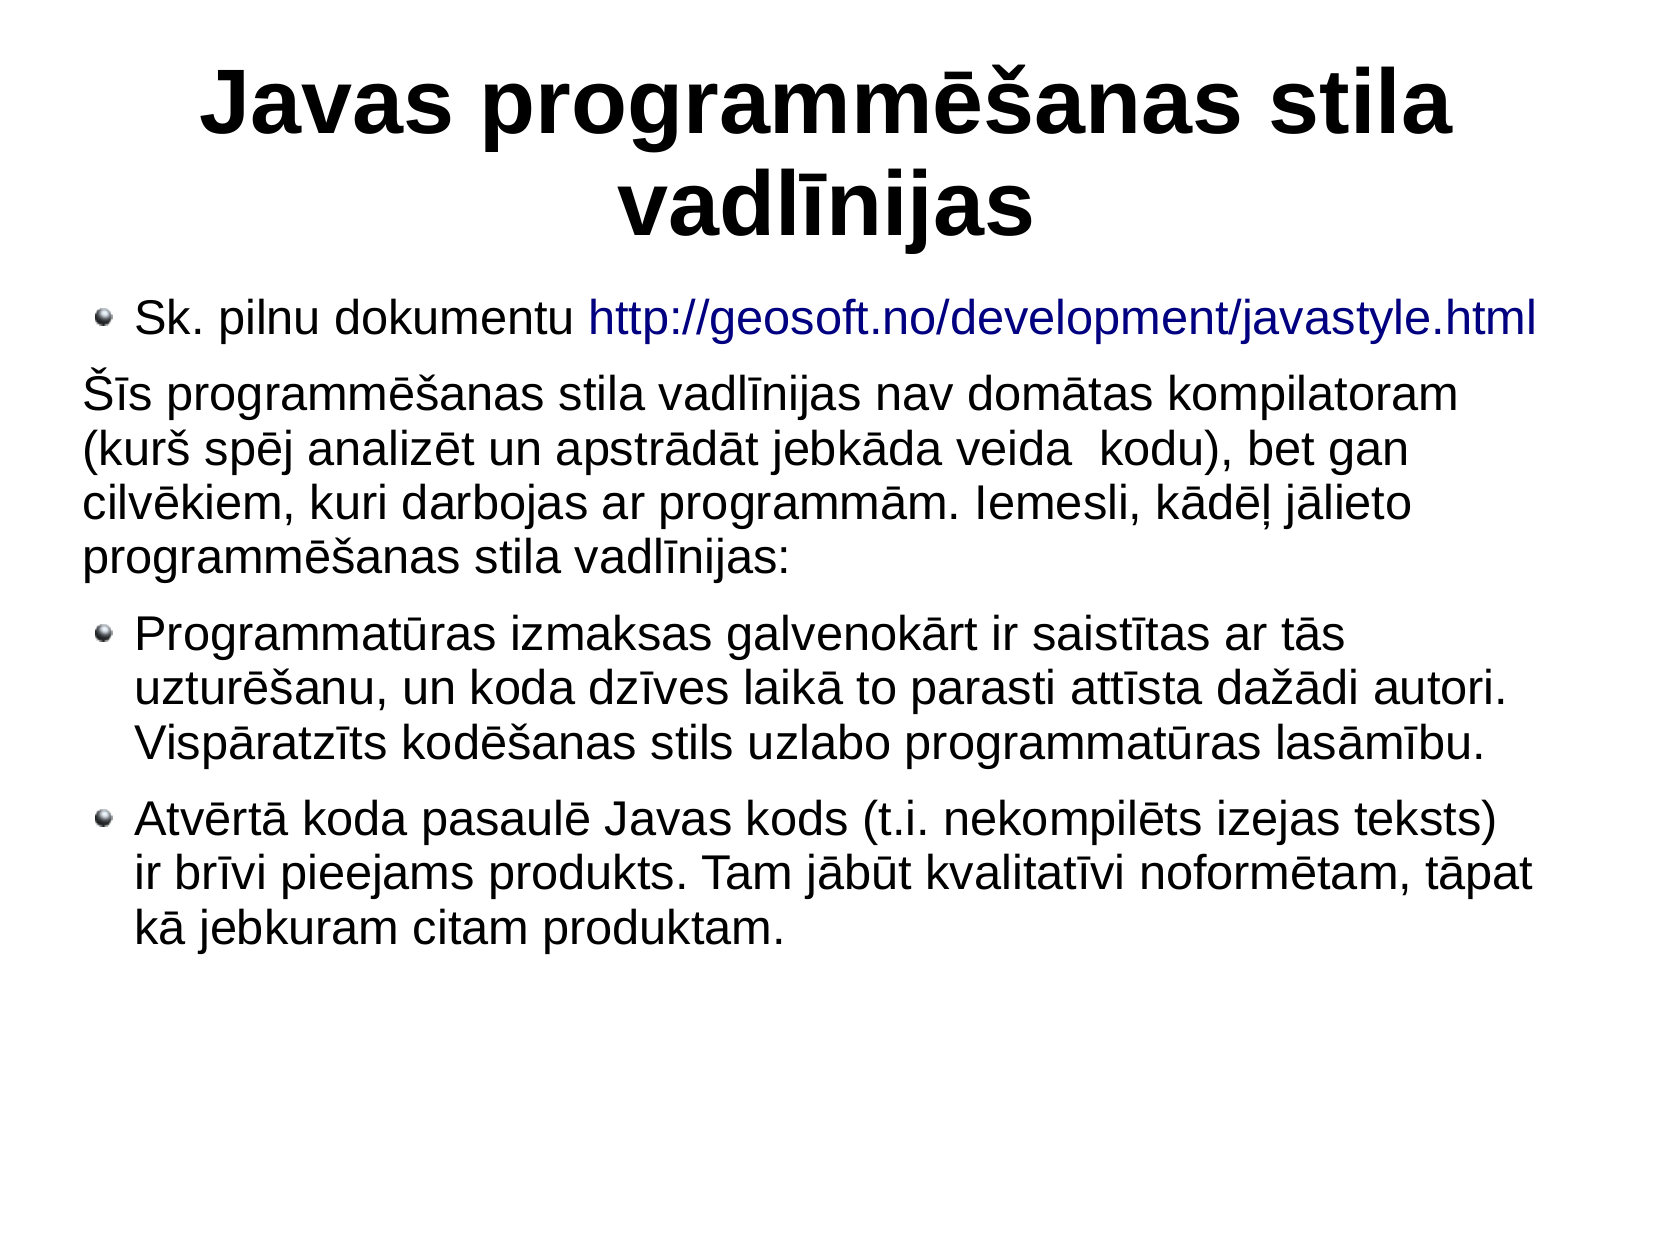

# Javas programmēšanas stila vadlīnijas
Sk. pilnu dokumentu http://geosoft.no/development/javastyle.html
Šīs programmēšanas stila vadlīnijas nav domātas kompilatoram (kurš spēj analizēt un apstrādāt jebkāda veida kodu), bet gan cilvēkiem, kuri darbojas ar programmām. Iemesli, kādēļ jālieto programmēšanas stila vadlīnijas:
Programmatūras izmaksas galvenokārt ir saistītas ar tās uzturēšanu, un koda dzīves laikā to parasti attīsta dažādi autori. Vispāratzīts kodēšanas stils uzlabo programmatūras lasāmību.
Atvērtā koda pasaulē Javas kods (t.i. nekompilēts izejas teksts) ir brīvi pieejams produkts. Tam jābūt kvalitatīvi noformētam, tāpat kā jebkuram citam produktam.